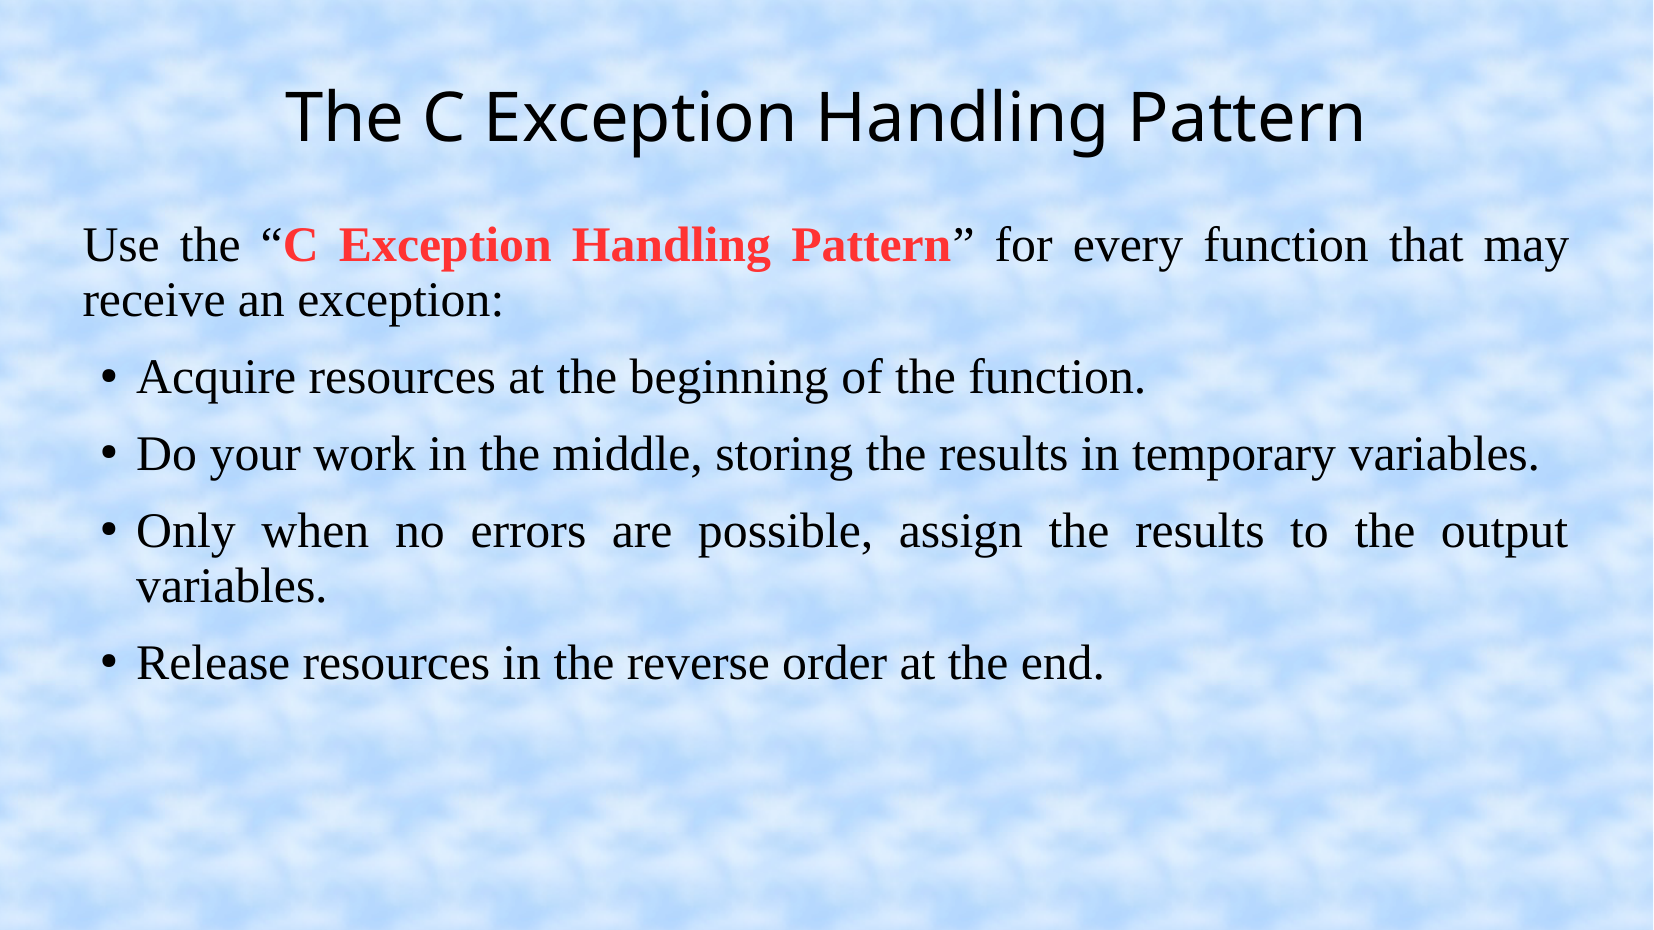

# The C Exception Handling Pattern
Use the “C Exception Handling Pattern” for every function that may receive an exception:
Acquire resources at the beginning of the function.
Do your work in the middle, storing the results in temporary variables.
Only when no errors are possible, assign the results to the output variables.
Release resources in the reverse order at the end.